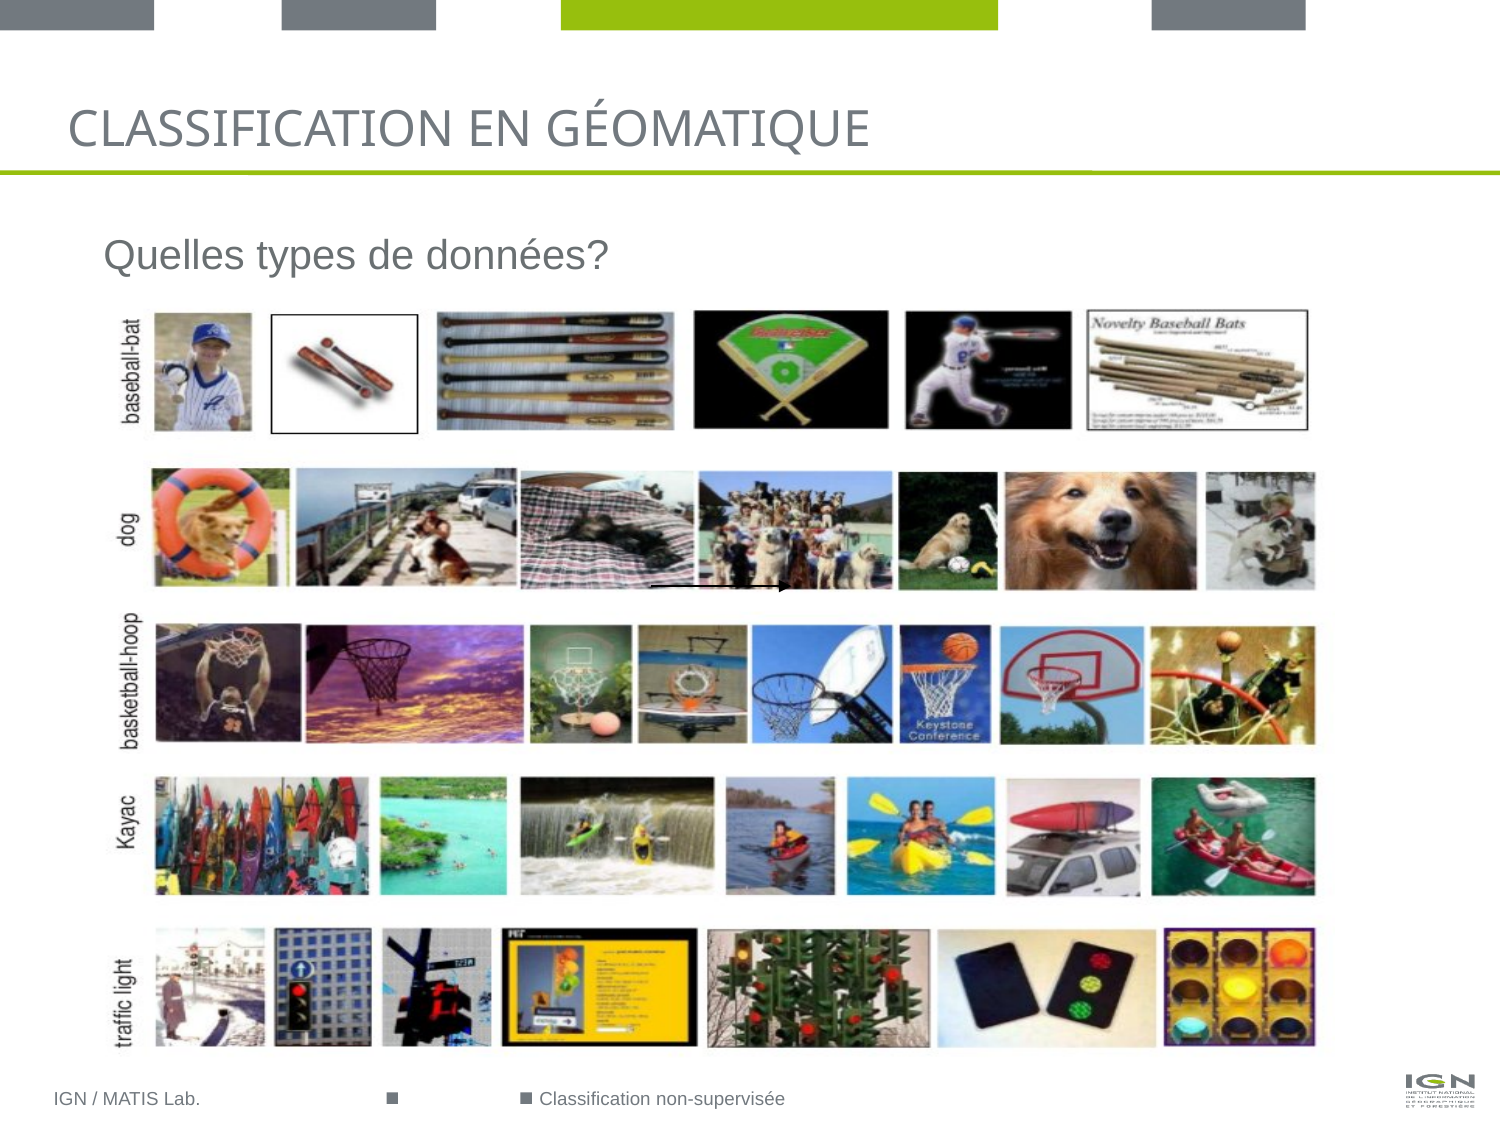

CLASSIFICATION EN GÉOMATIQUE
Quelles types de données?
 → Images & vidéo
 → Graphes
 → Nuages de points
 → Stations GPS – données météorologiques
IGN / MATIS Lab.
Classification non-supervisée